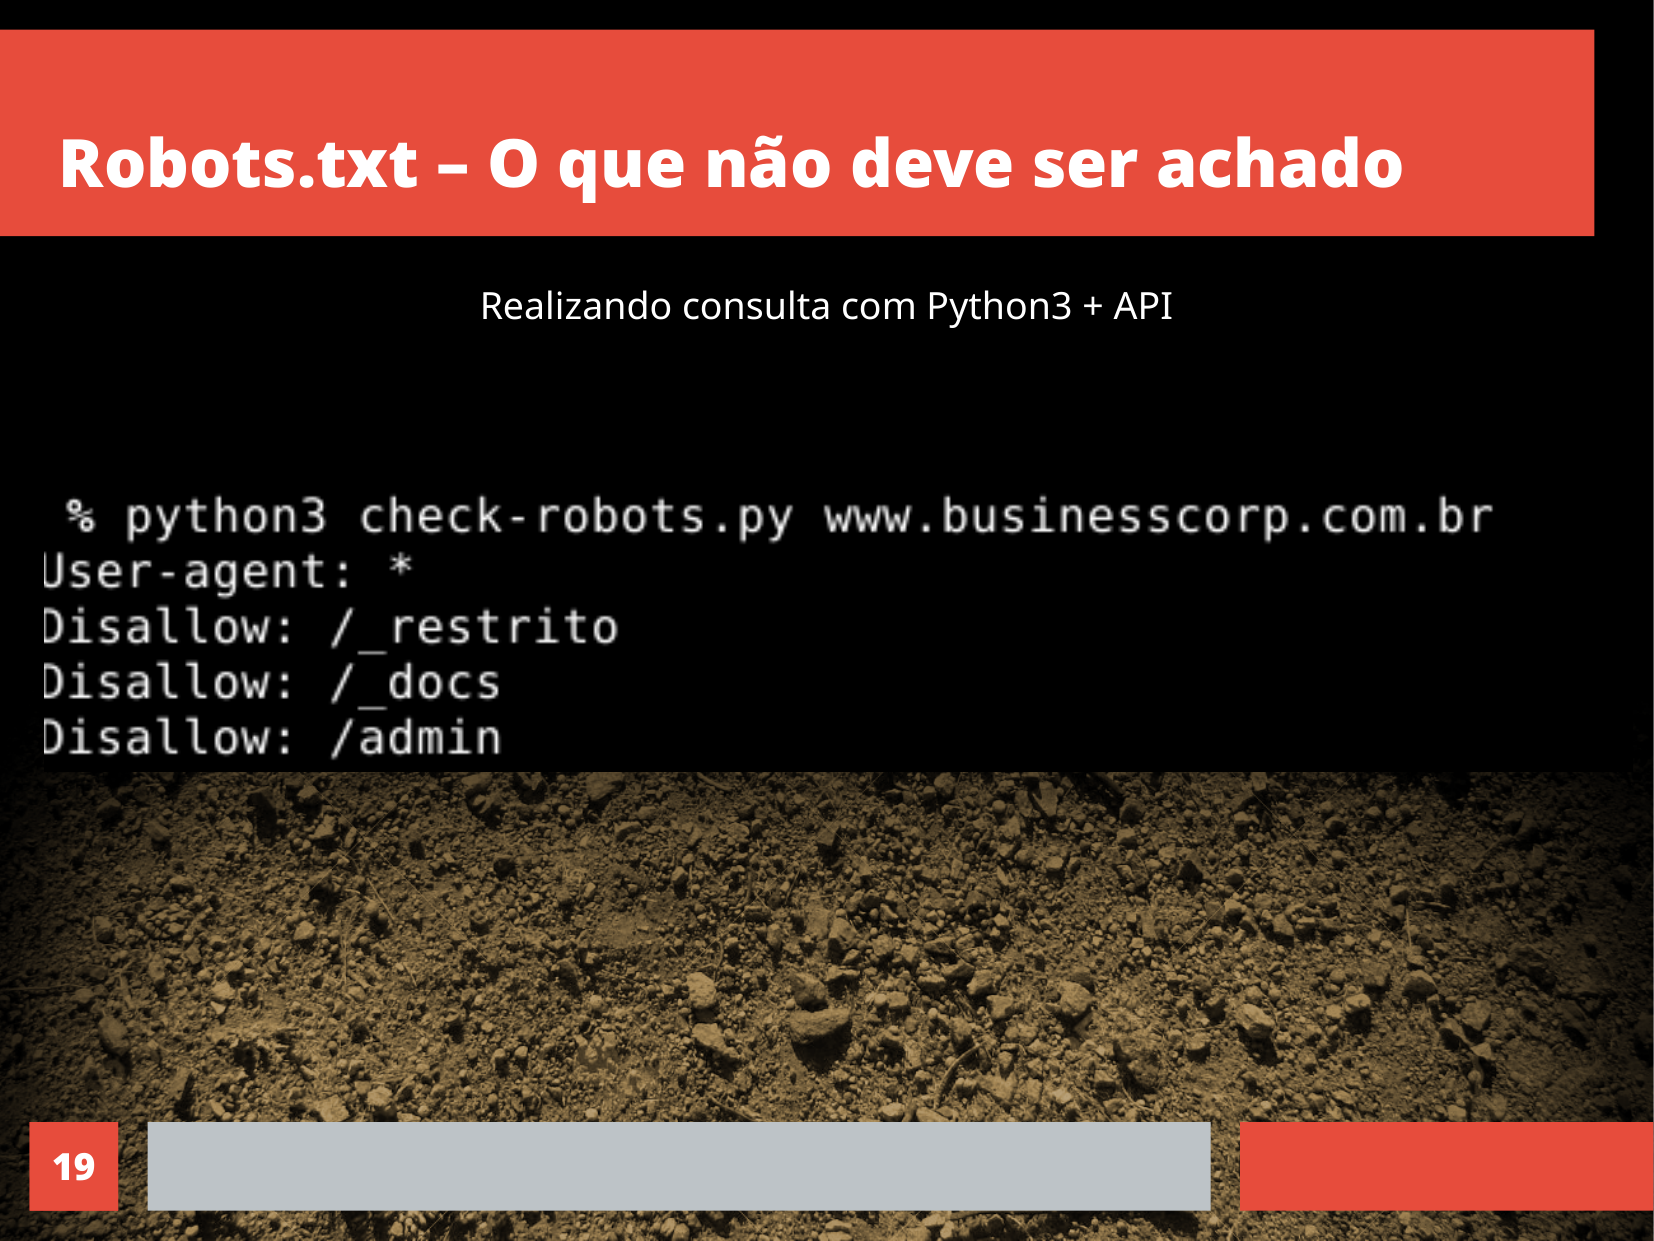

# Robots.txt – O que não deve ser achado
Realizando consulta com Python3 + API
19